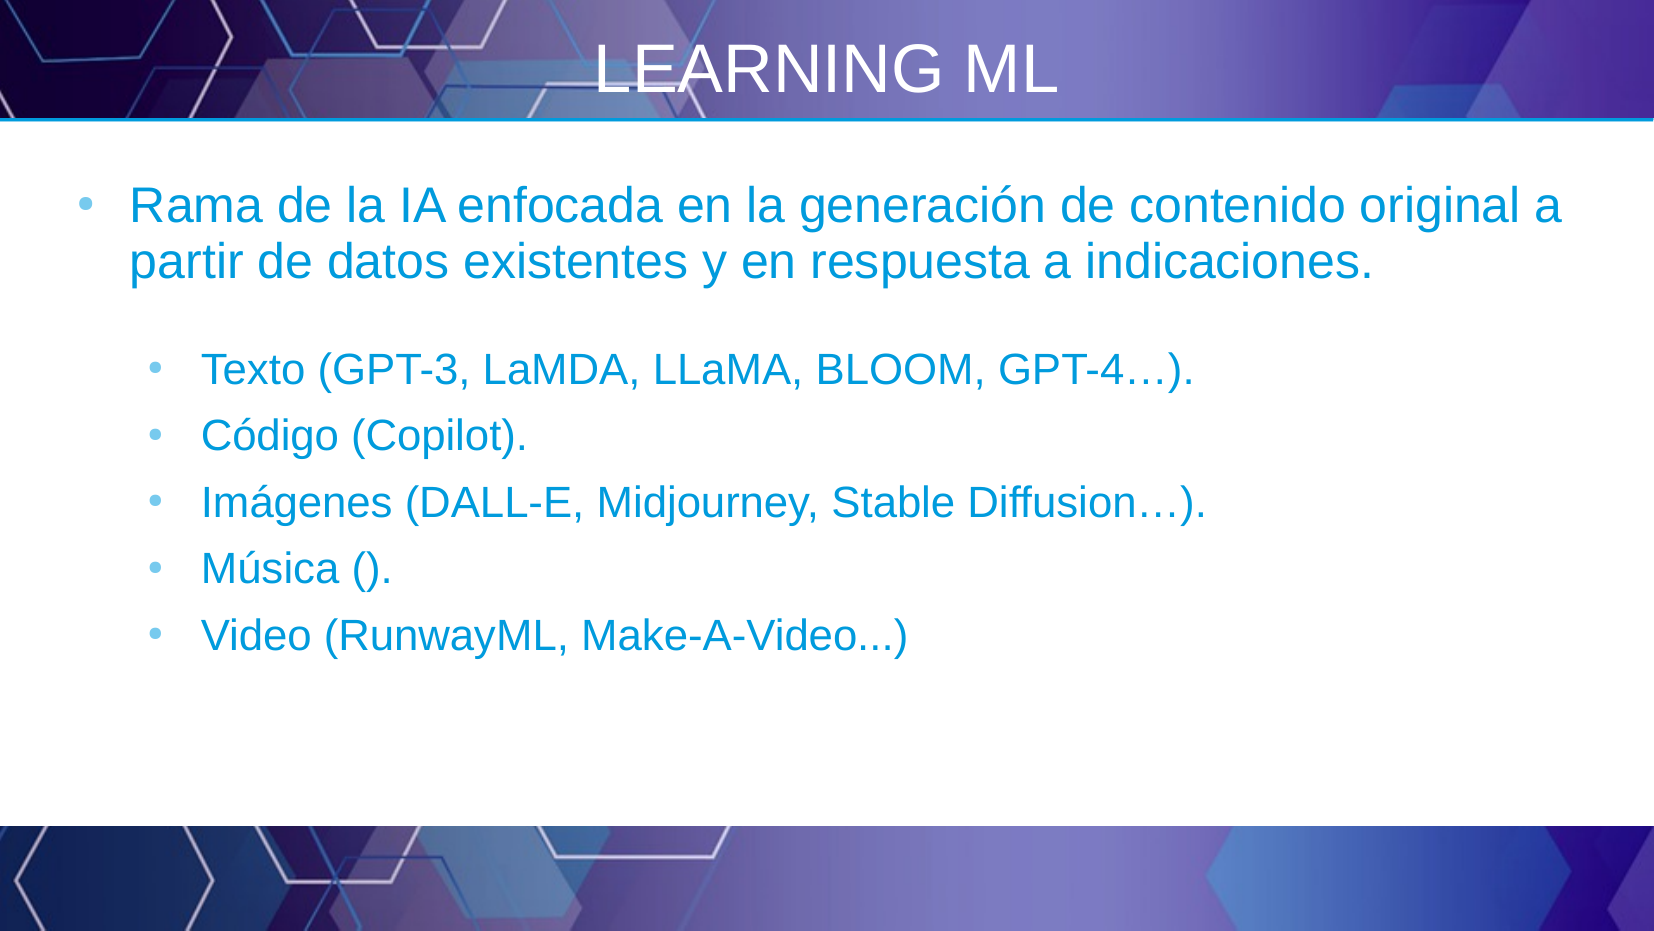

# LEARNING ML
Rama de la IA enfocada en la generación de contenido original a partir de datos existentes y en respuesta a indicaciones.
Texto (GPT-3, LaMDA, LLaMA, BLOOM, GPT-4…).
Código (Copilot).
Imágenes (DALL-E, Midjourney, Stable Diffusion…).
Música ().
Video (RunwayML, Make-A-Video...)
9